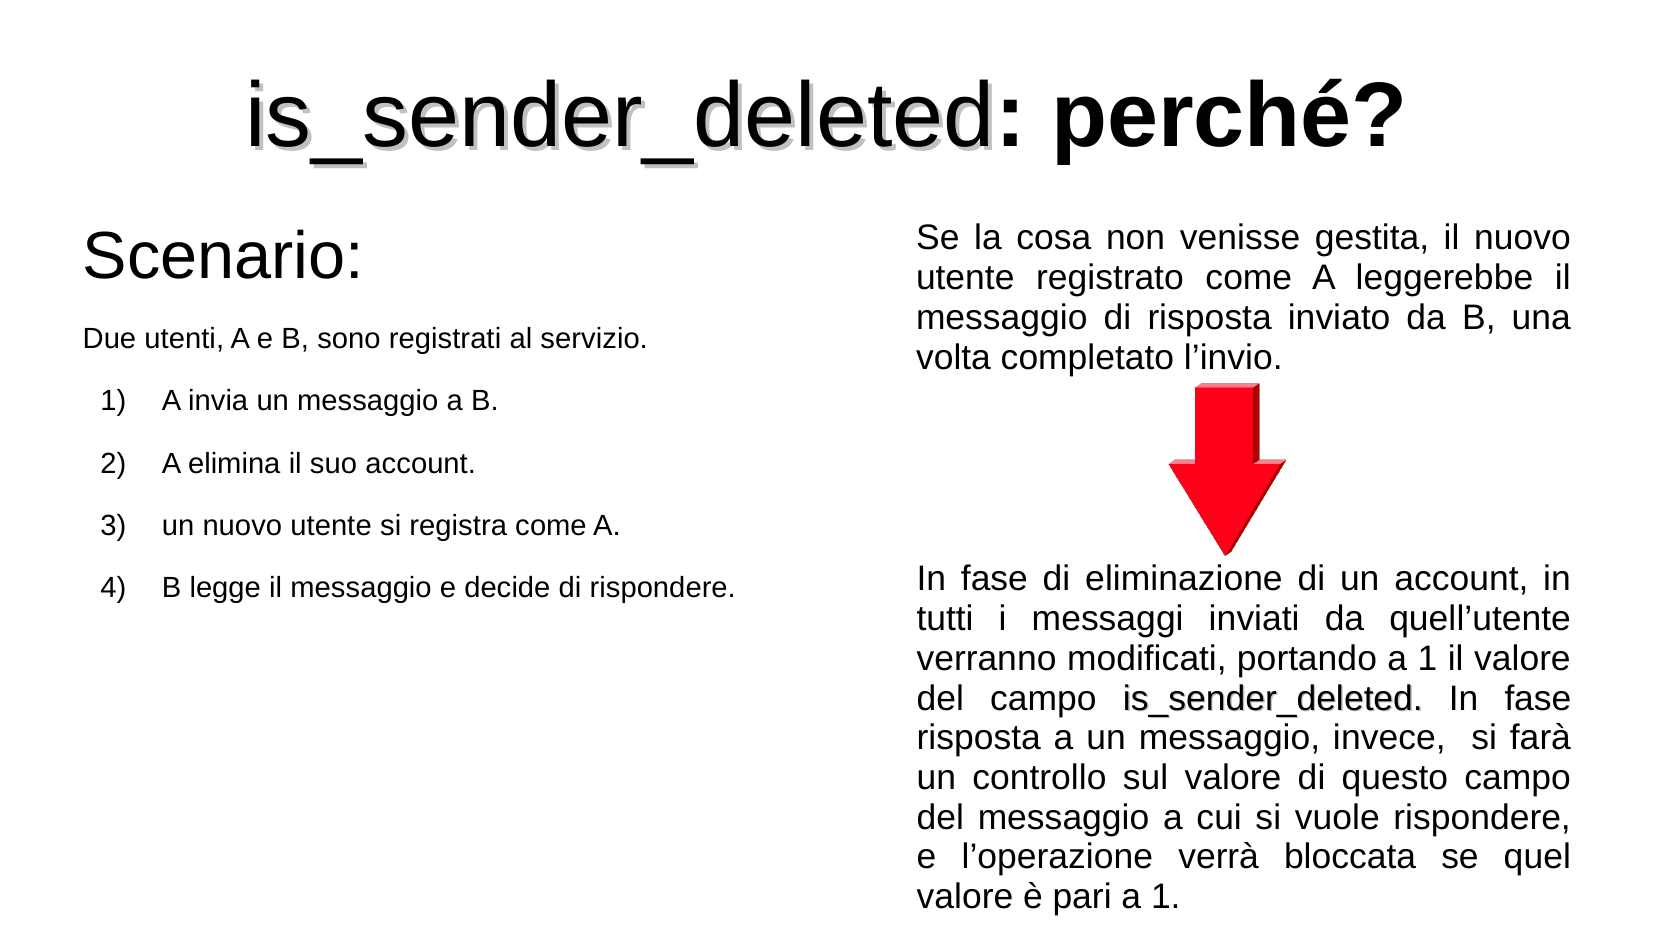

# is_sender_deleted: perché?
Scenario:
Due utenti, A e B, sono registrati al servizio.
 A invia un messaggio a B.
 A elimina il suo account.
 un nuovo utente si registra come A.
 B legge il messaggio e decide di rispondere.
Se la cosa non venisse gestita, il nuovo utente registrato come A leggerebbe il messaggio di risposta inviato da B, una volta completato l’invio.
In fase di eliminazione di un account, in tutti i messaggi inviati da quell’utente verranno modificati, portando a 1 il valore del campo is_sender_deleted. In fase risposta a un messaggio, invece, si farà un controllo sul valore di questo campo del messaggio a cui si vuole rispondere, e l’operazione verrà bloccata se quel valore è pari a 1.